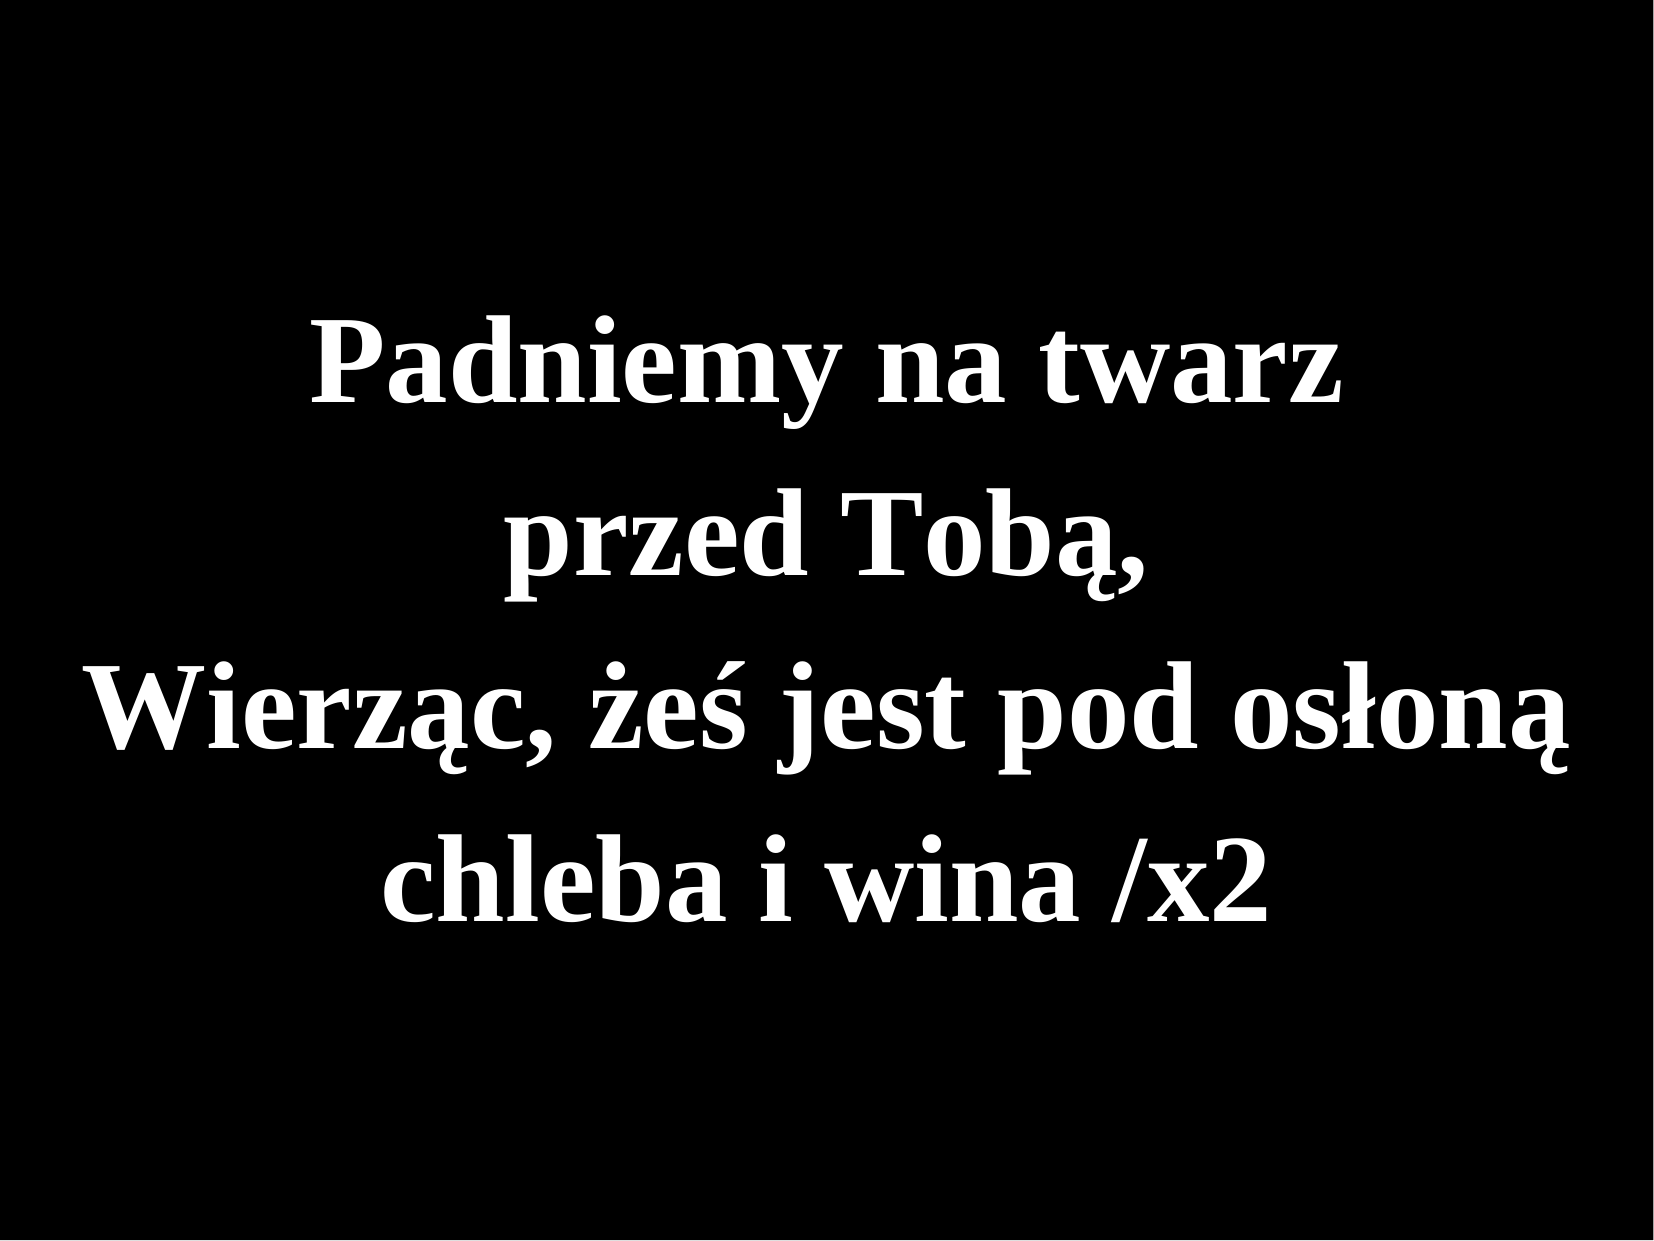

# Padniemy na twarz ppp przed Tobą, ppp Wierząc, żeś jest pod osłoną ppp chleba i wina /x2